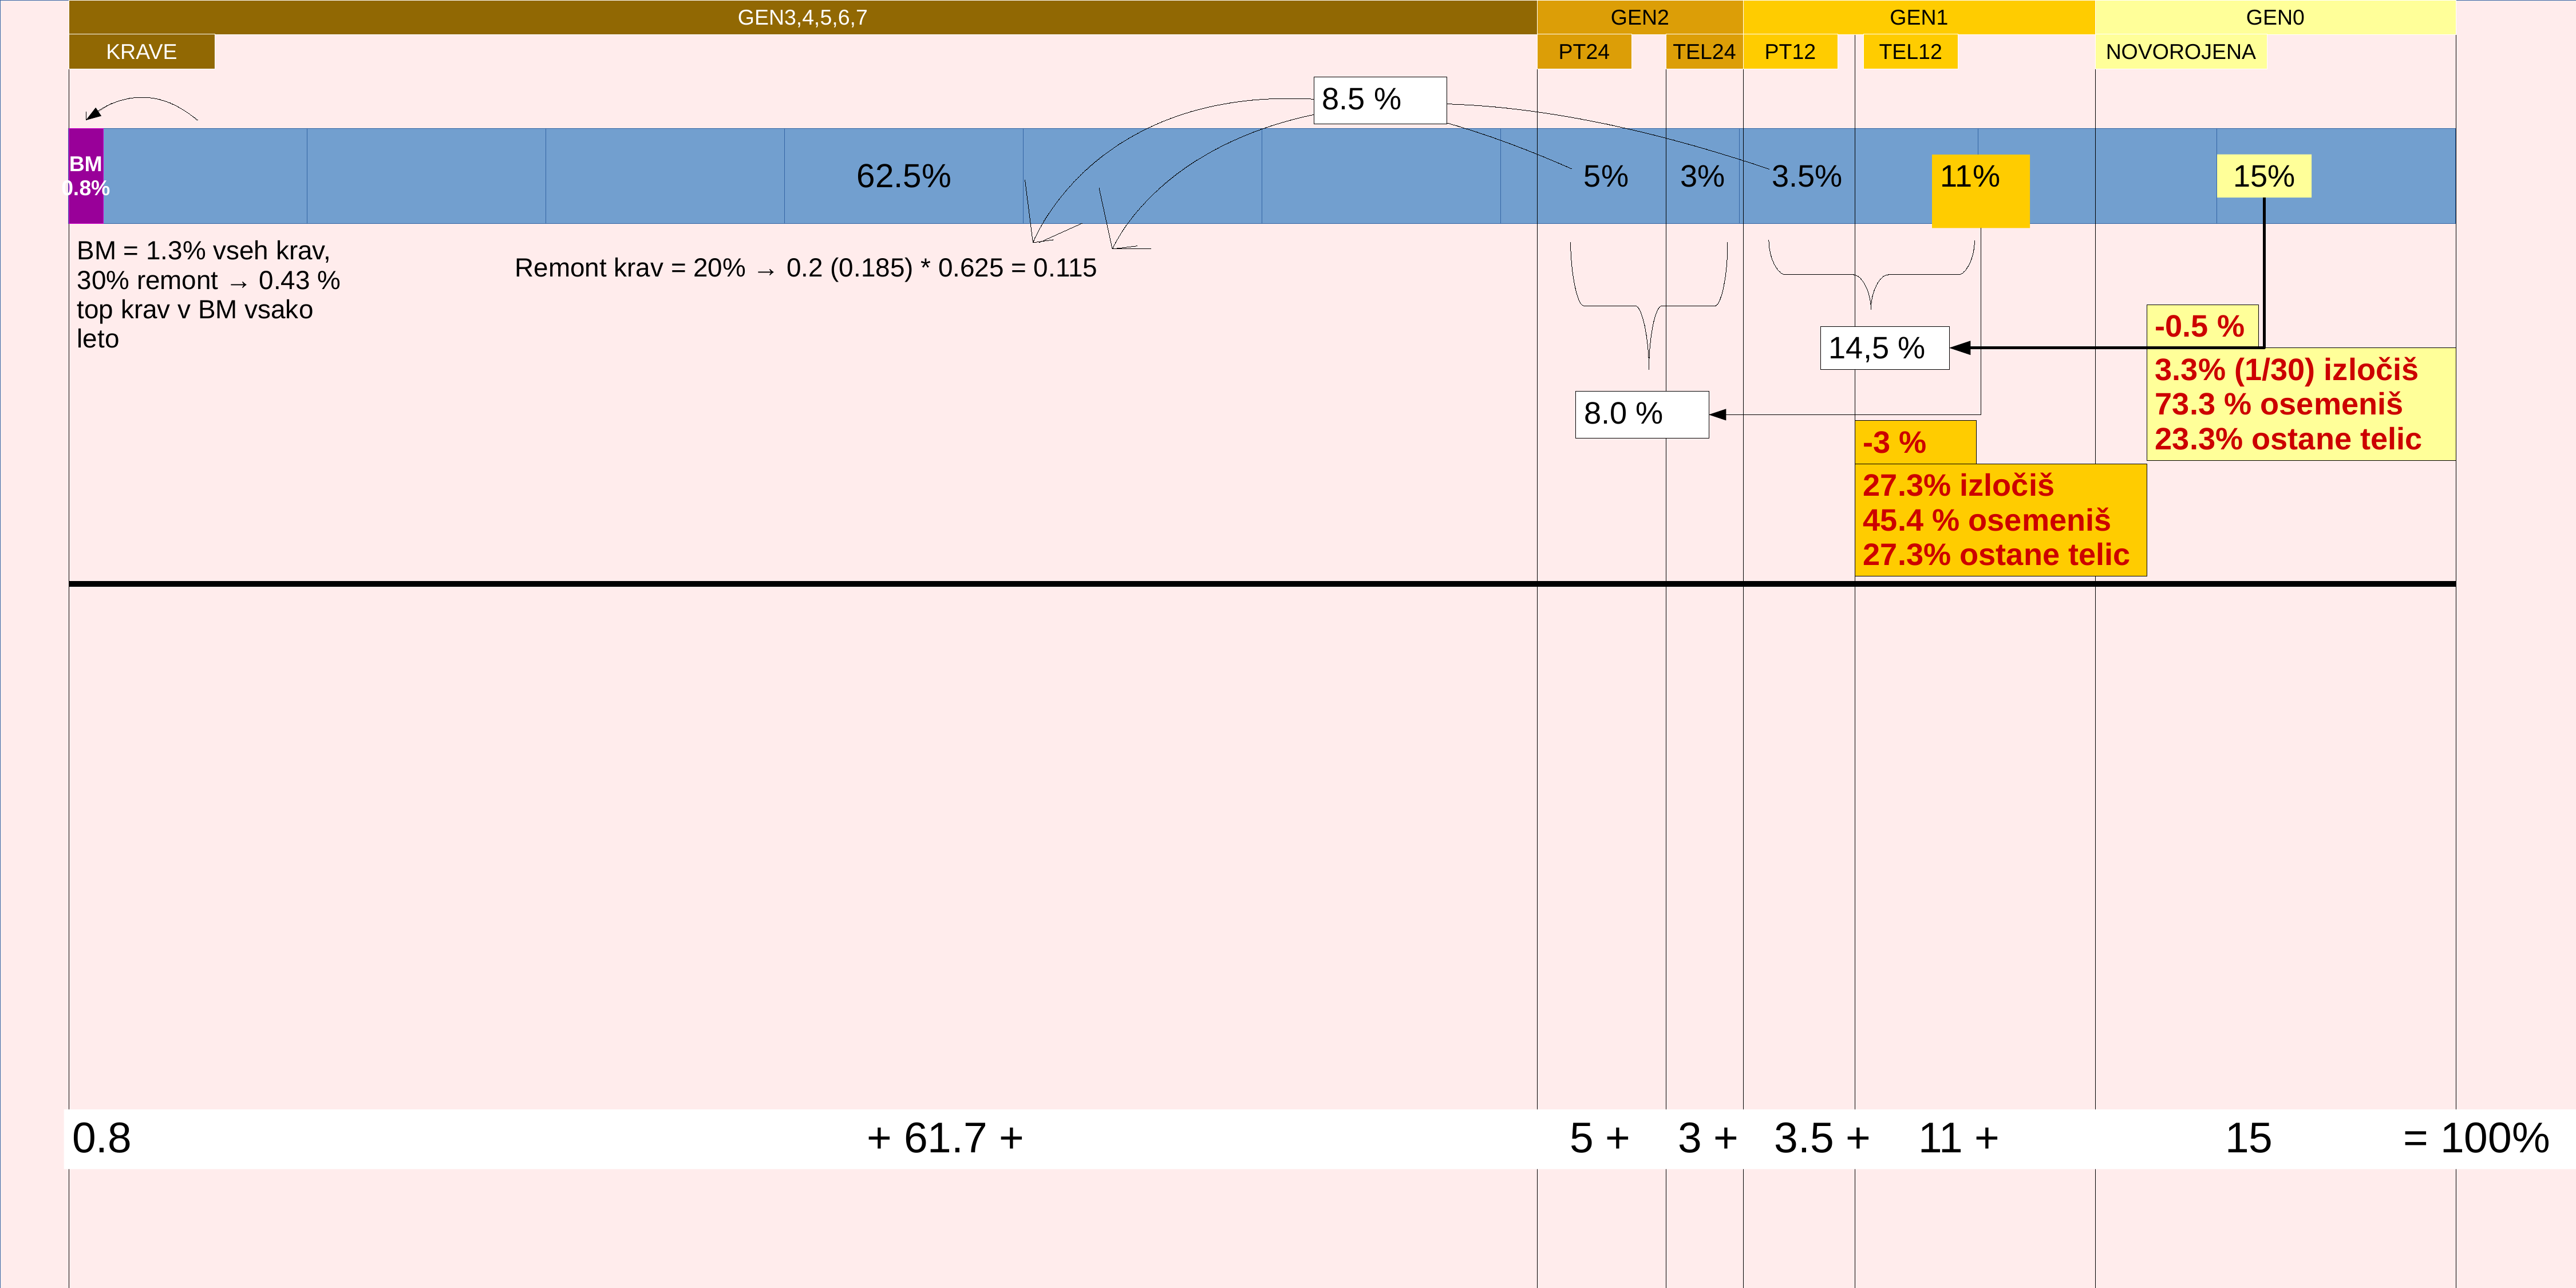

GEN3,4,5,6,7
GEN2
GEN1
GEN0
KRAVE
PT24
TEL24
PT12
TEL12
NOVOROJENA
8.5 %
BM
0.8%
62.5%
 5% 3%
 3.5%
15%
11%
BM = 1.3% vseh krav, 30% remont → 0.43 % top krav v BM vsako leto
Remont krav = 20% → 0.2 (0.185) * 0.625 = 0.115
-0.5 %
14,5 %
3.3% (1/30) izločiš
73.3 % osemeniš
23.3% ostane telic
8.0 %
-3 %
27.3% izločiš
45.4 % osemeniš
27.3% ostane telic
0.8 + 61.7 + 5 + 3 + 3.5 + 11 + 15 = 100%